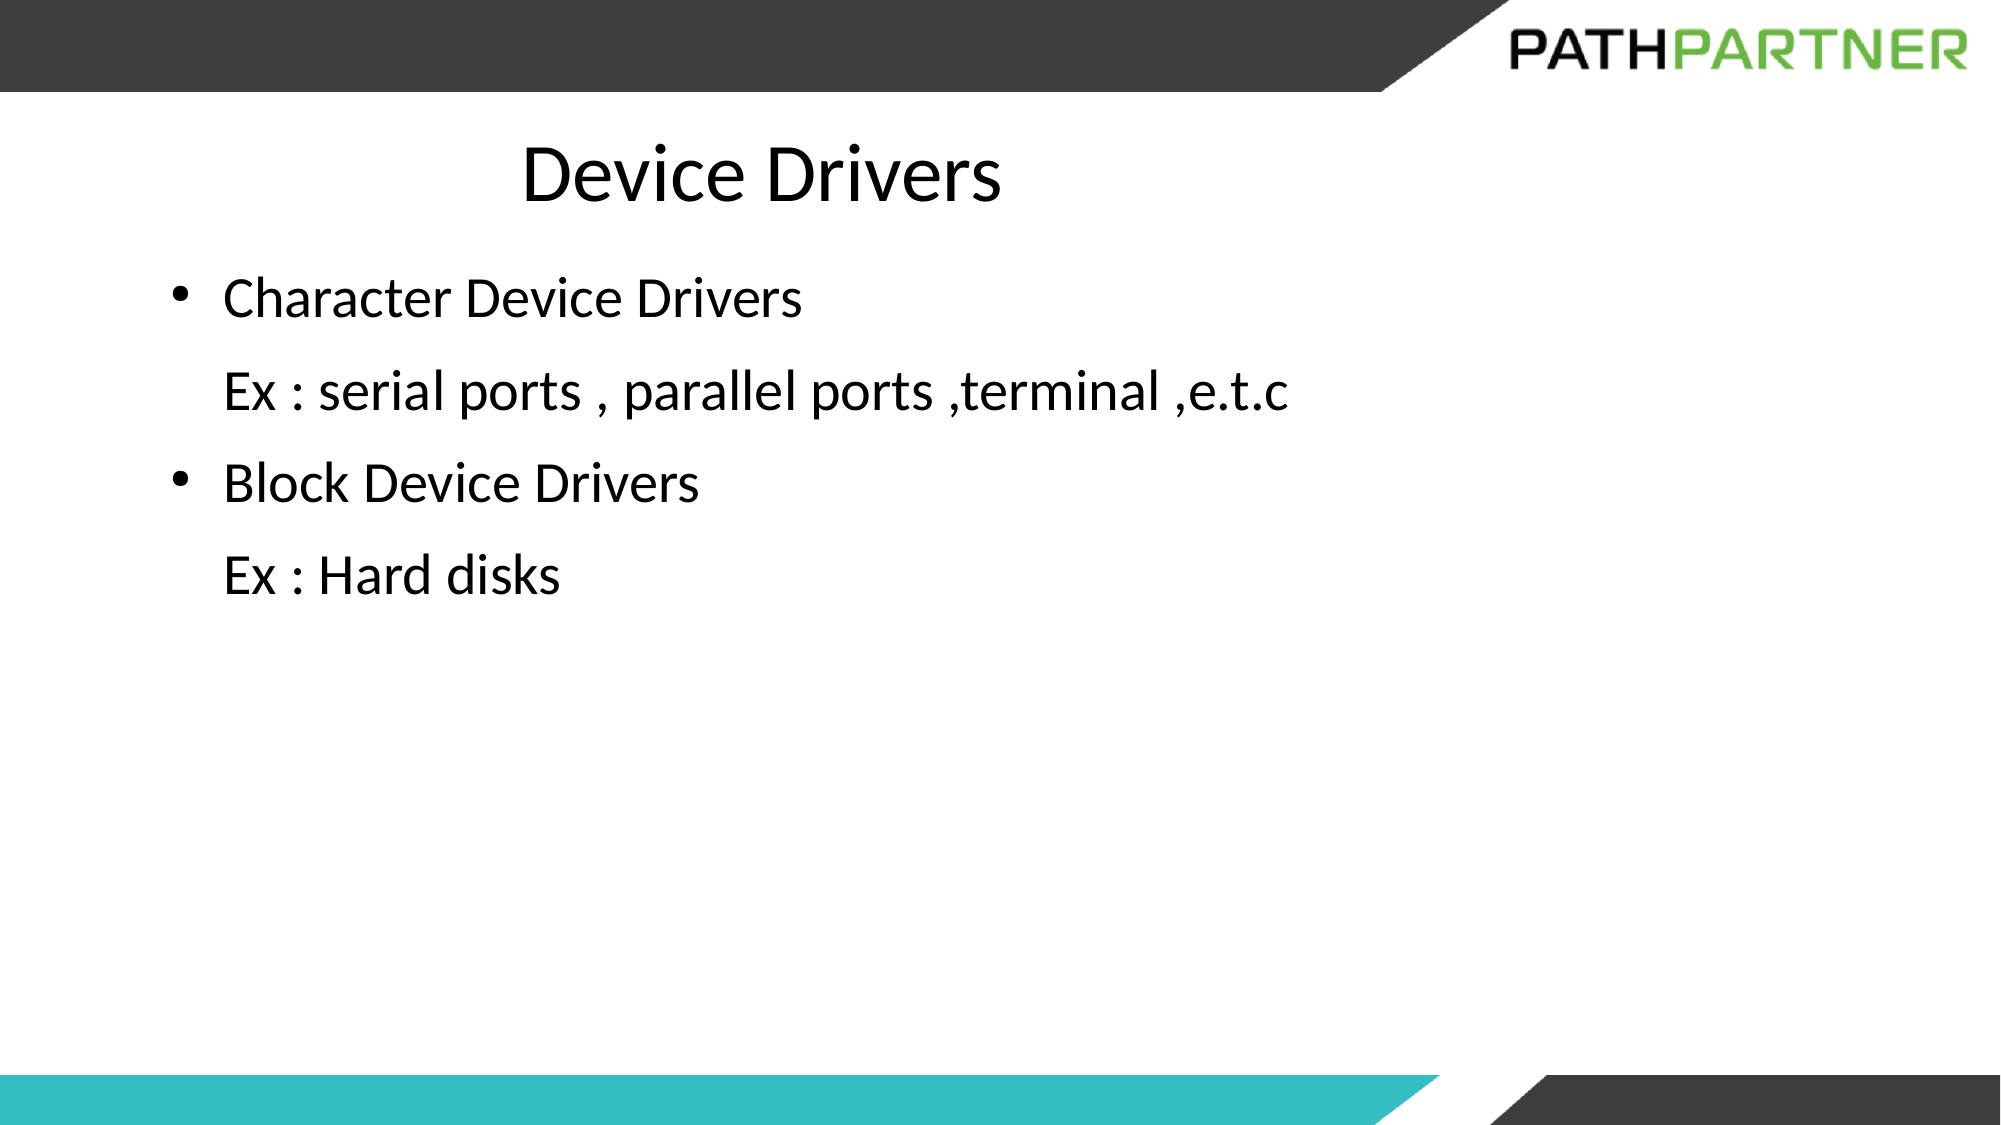

# Device Drivers
Character Device Drivers
Ex : serial ports , parallel ports ,terminal ,e.t.c
Block Device Drivers
Ex : Hard disks